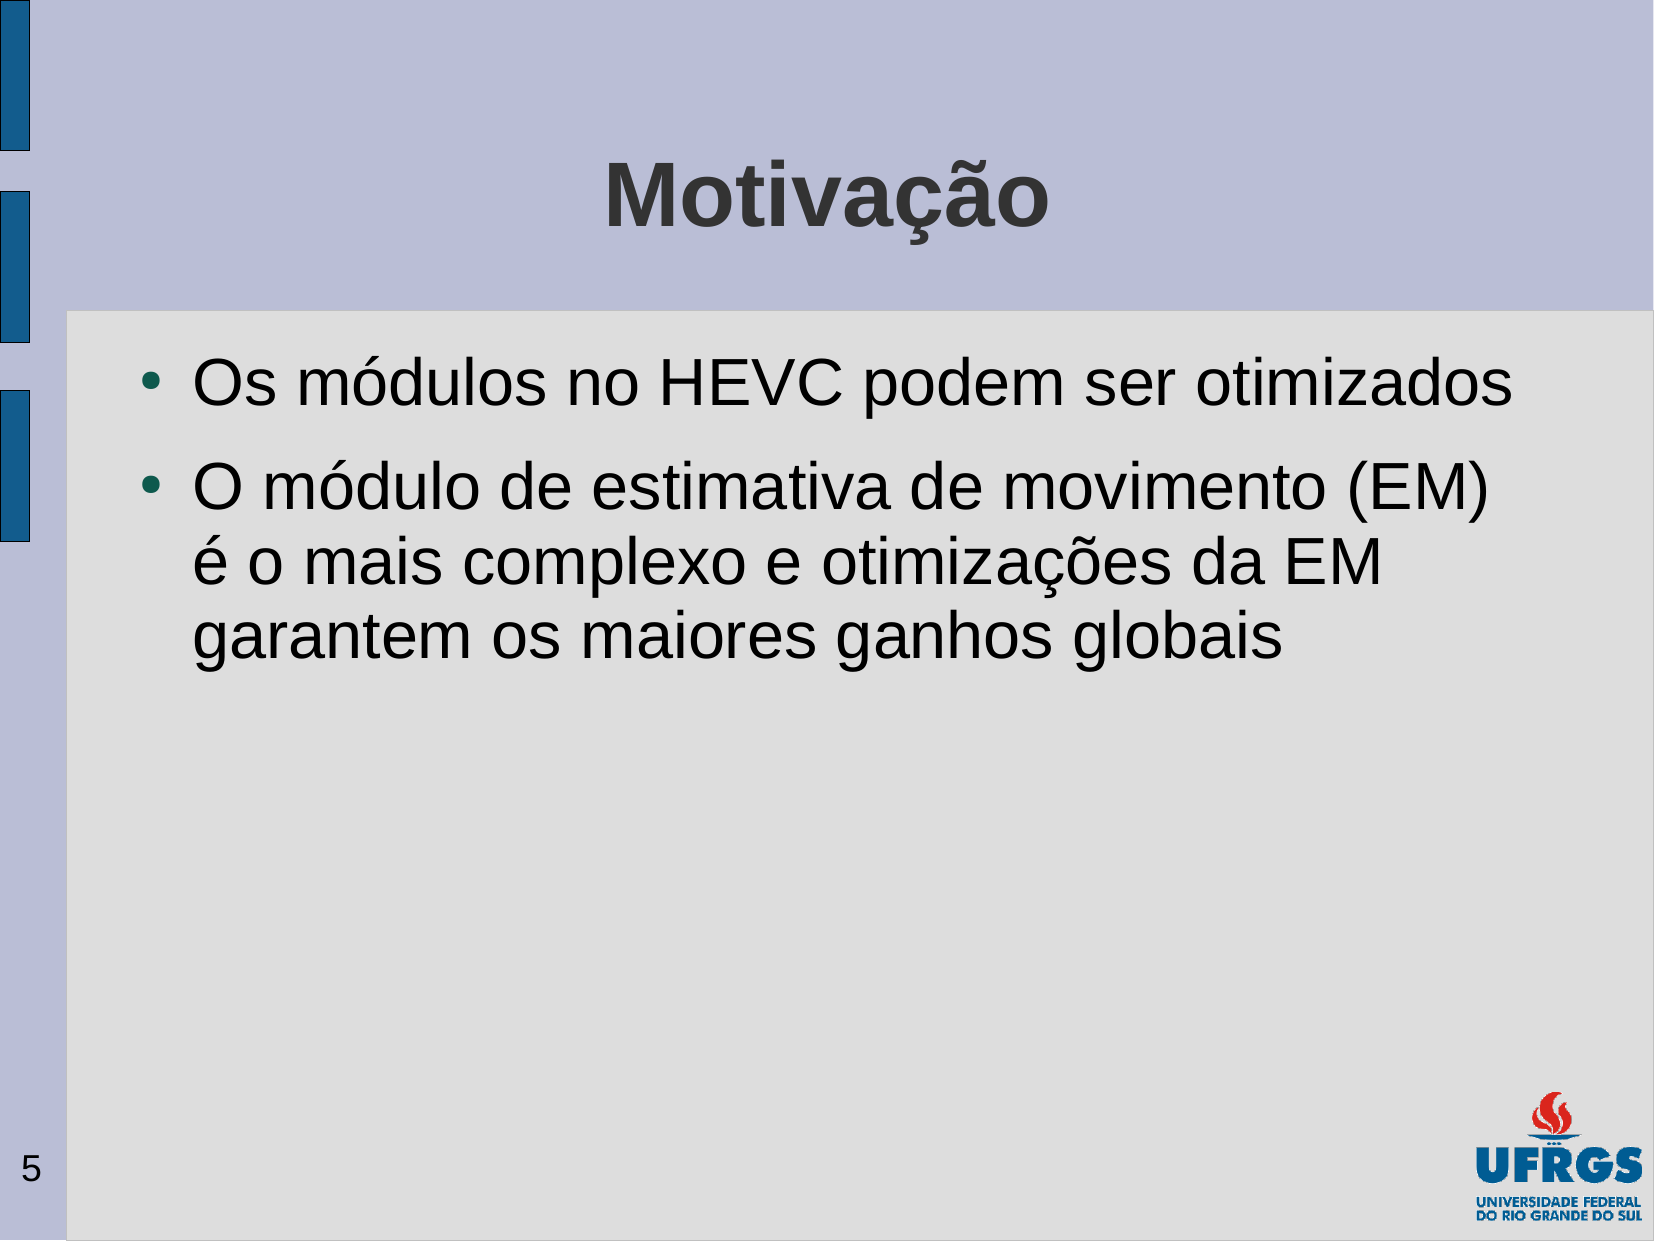

# Motivação
Os módulos no HEVC podem ser otimizados
O módulo de estimativa de movimento (EM) é o mais complexo e otimizações da EM garantem os maiores ganhos globais